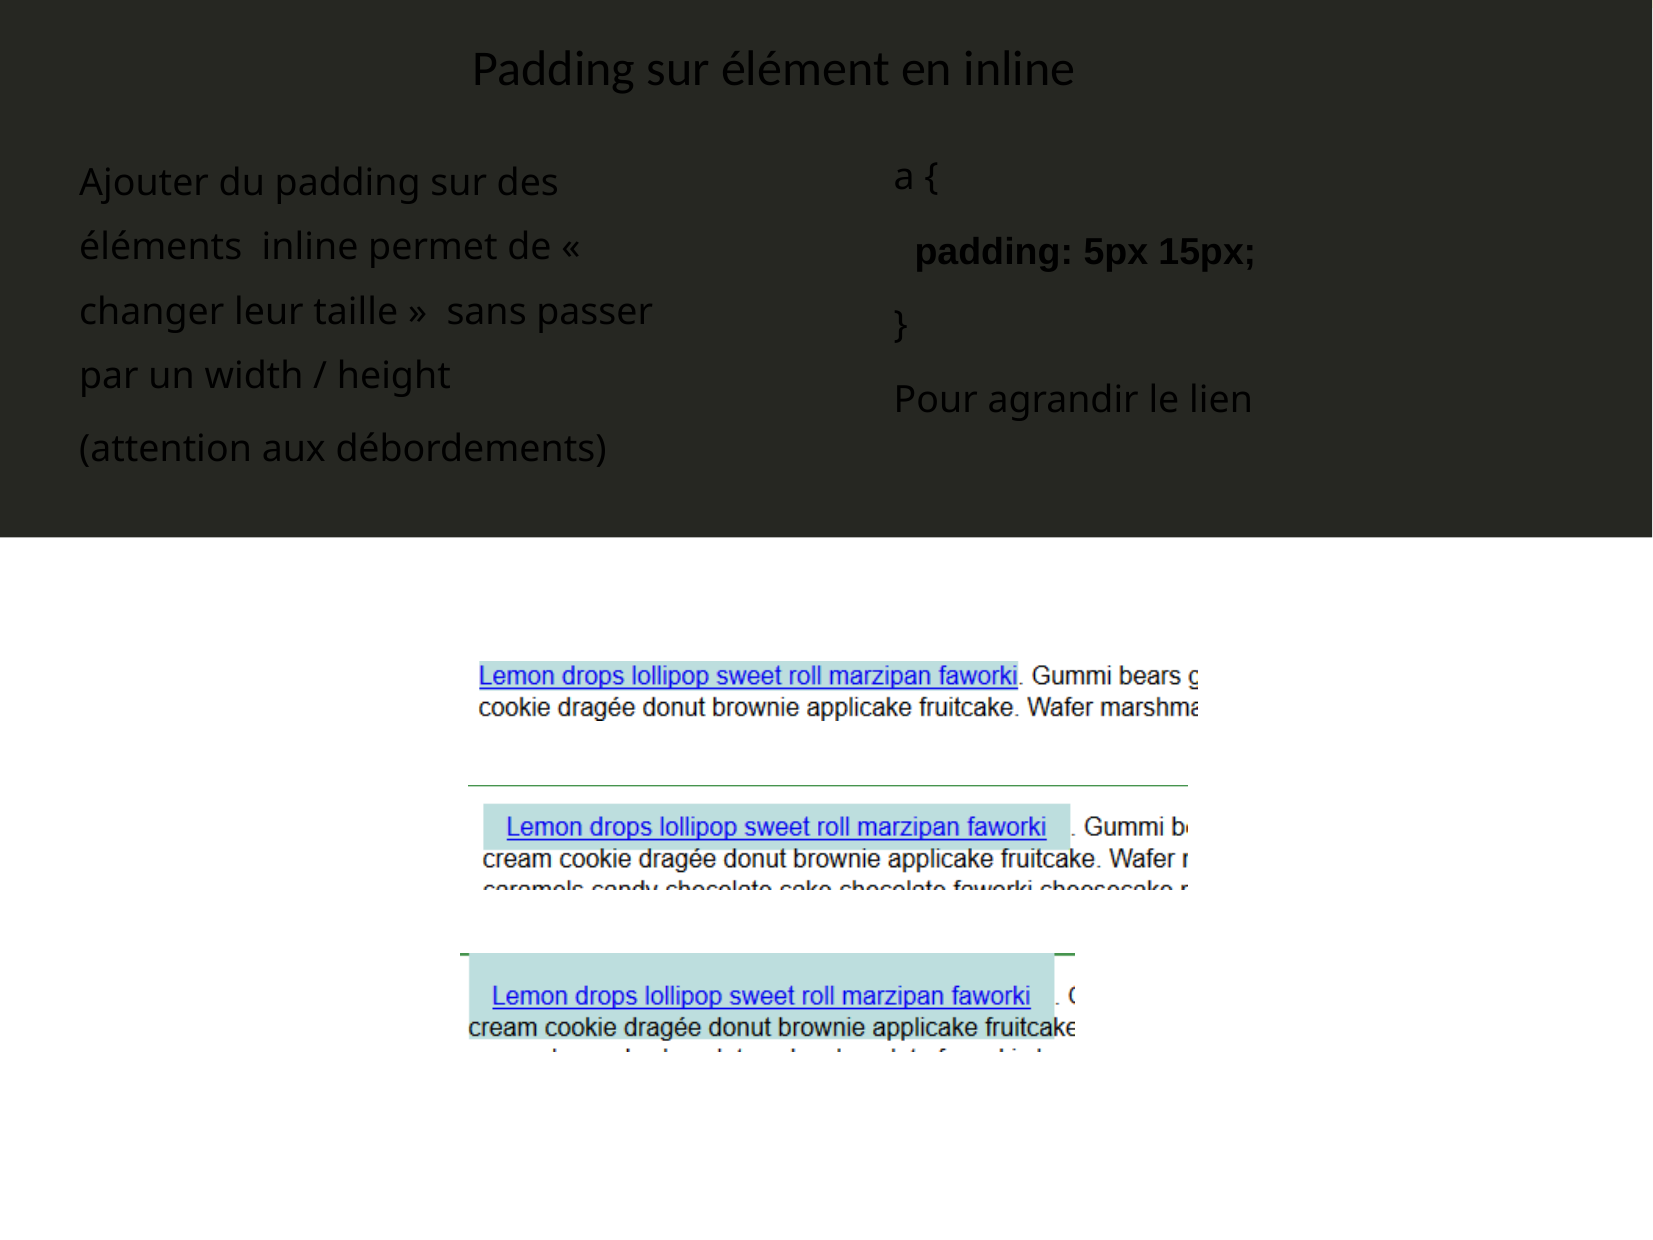

# Padding sur élément en inline
Ajouter du padding sur des éléments inline permet de « changer leur taille » sans passer par un width / height
(attention aux débordements)
a {
padding: 5px 15px;
}
Pour agrandir le lien